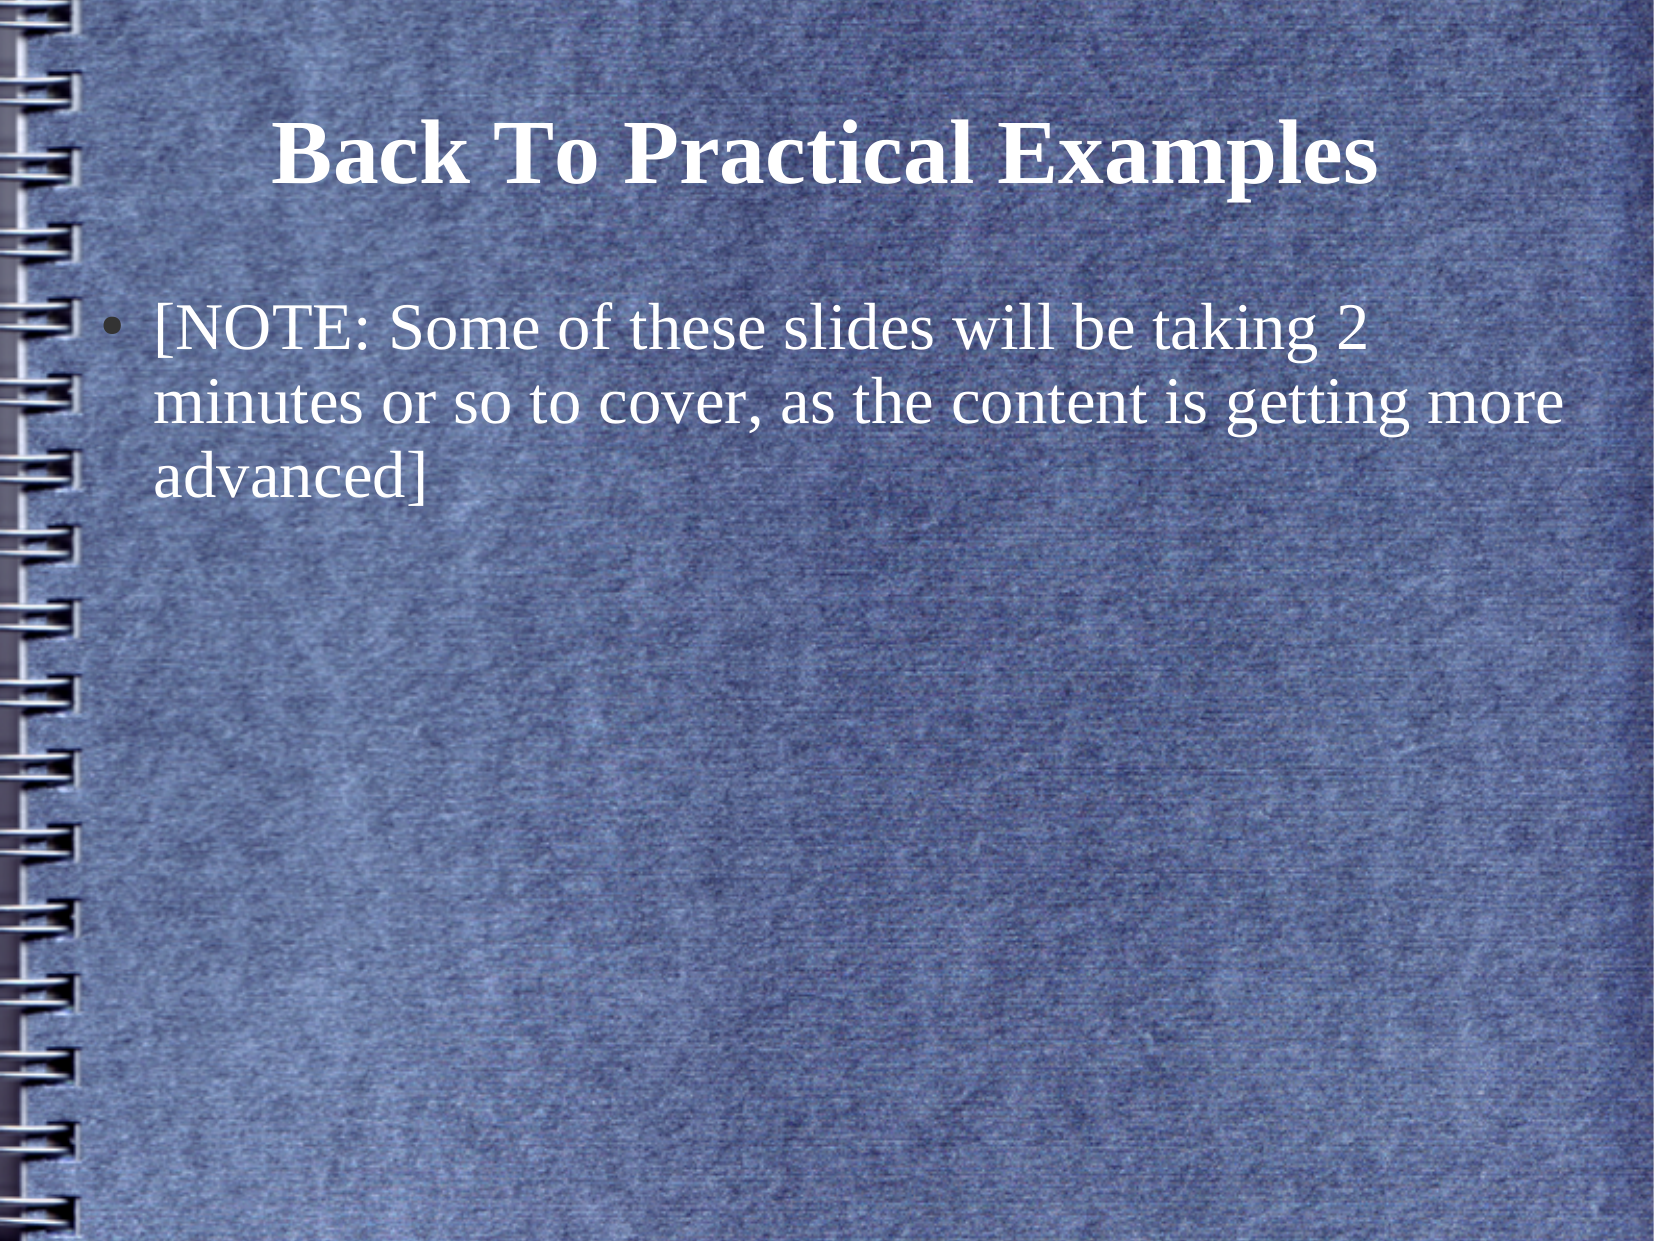

# Back To Practical Examples
[NOTE: Some of these slides will be taking 2 minutes or so to cover, as the content is getting more advanced]